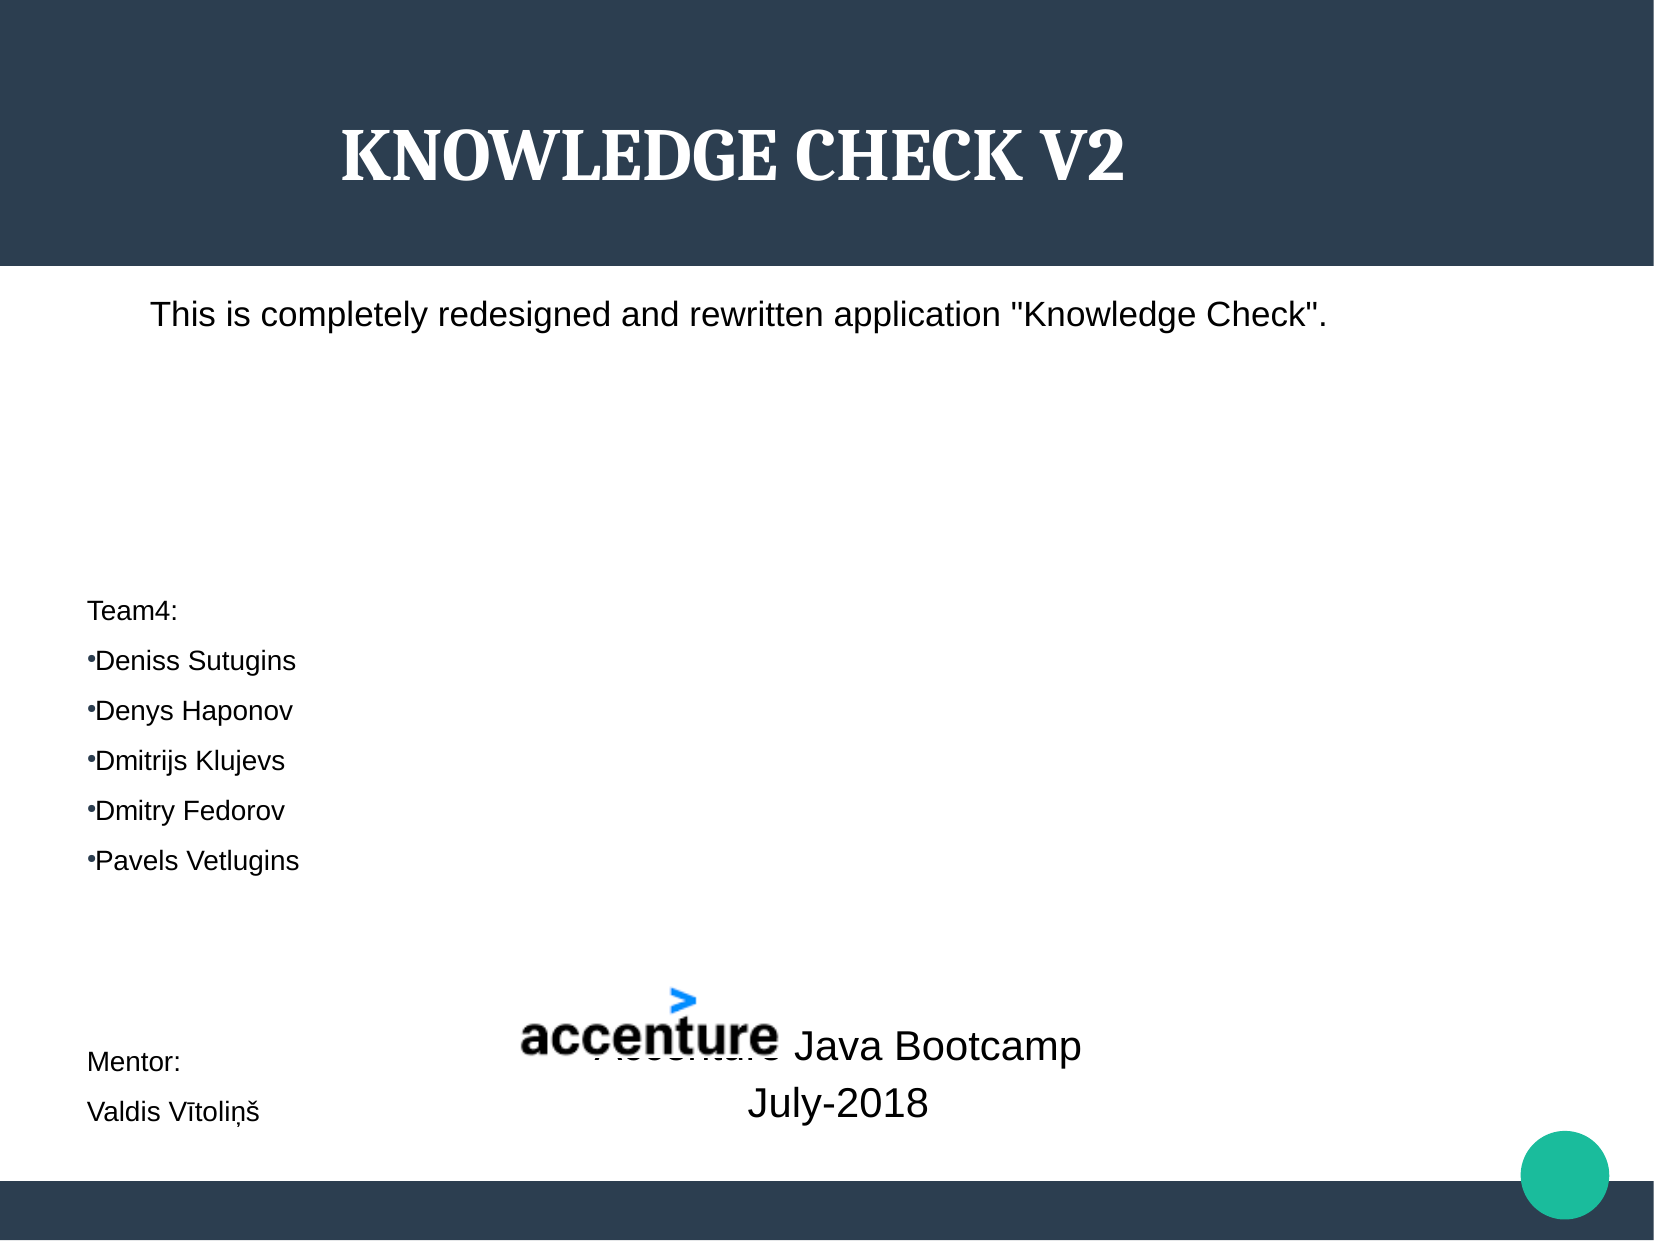

# KNOWLEDGE CHECK V2
	This is completely redesigned and rewritten application "Knowledge Check".
Team4:
Deniss Sutugins
Denys Haponov
Dmitrijs Klujevs
Dmitry Fedorov
Pavels Vetlugins
Mentor:
Valdis Vītoliņš
Accenture Java Bootcamp
July-2018